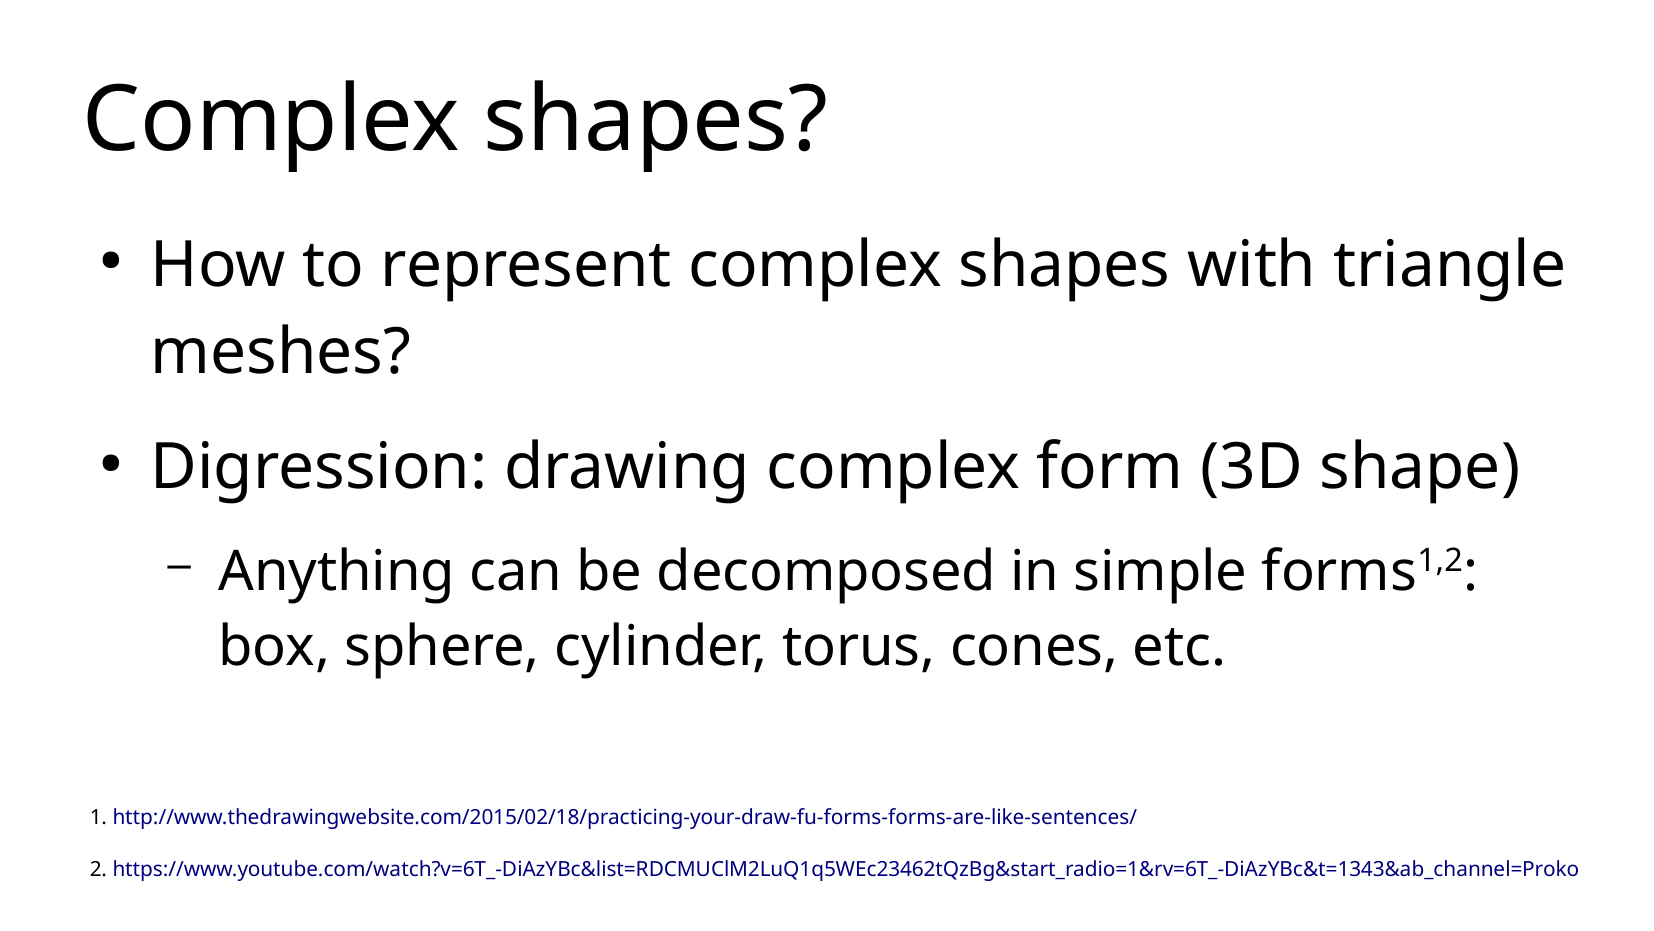

# Complex shapes?
How to represent complex shapes with triangle meshes?
Digression: drawing complex form (3D shape)
Anything can be decomposed in simple forms1,2: box, sphere, cylinder, torus, cones, etc.
1. http://www.thedrawingwebsite.com/2015/02/18/practicing-your-draw-fu-forms-forms-are-like-sentences/
2. https://www.youtube.com/watch?v=6T_-DiAzYBc&list=RDCMUClM2LuQ1q5WEc23462tQzBg&start_radio=1&rv=6T_-DiAzYBc&t=1343&ab_channel=Proko